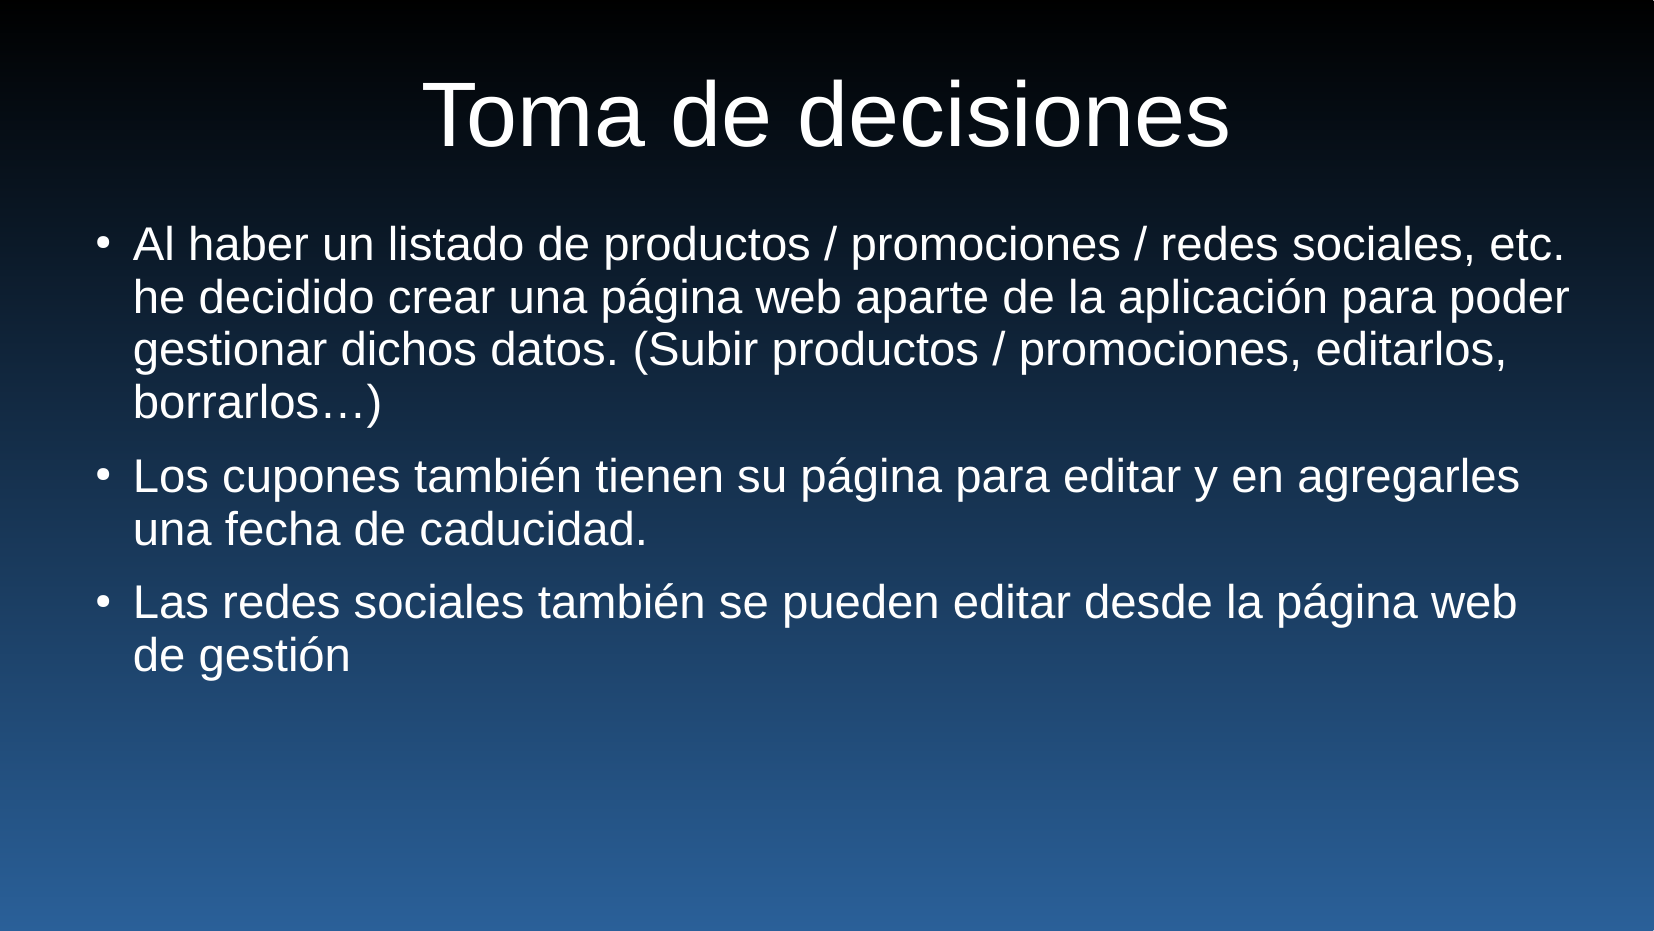

# Toma de decisiones
Al haber un listado de productos / promociones / redes sociales, etc. he decidido crear una página web aparte de la aplicación para poder gestionar dichos datos. (Subir productos / promociones, editarlos, borrarlos…)
Los cupones también tienen su página para editar y en agregarles una fecha de caducidad.
Las redes sociales también se pueden editar desde la página web de gestión